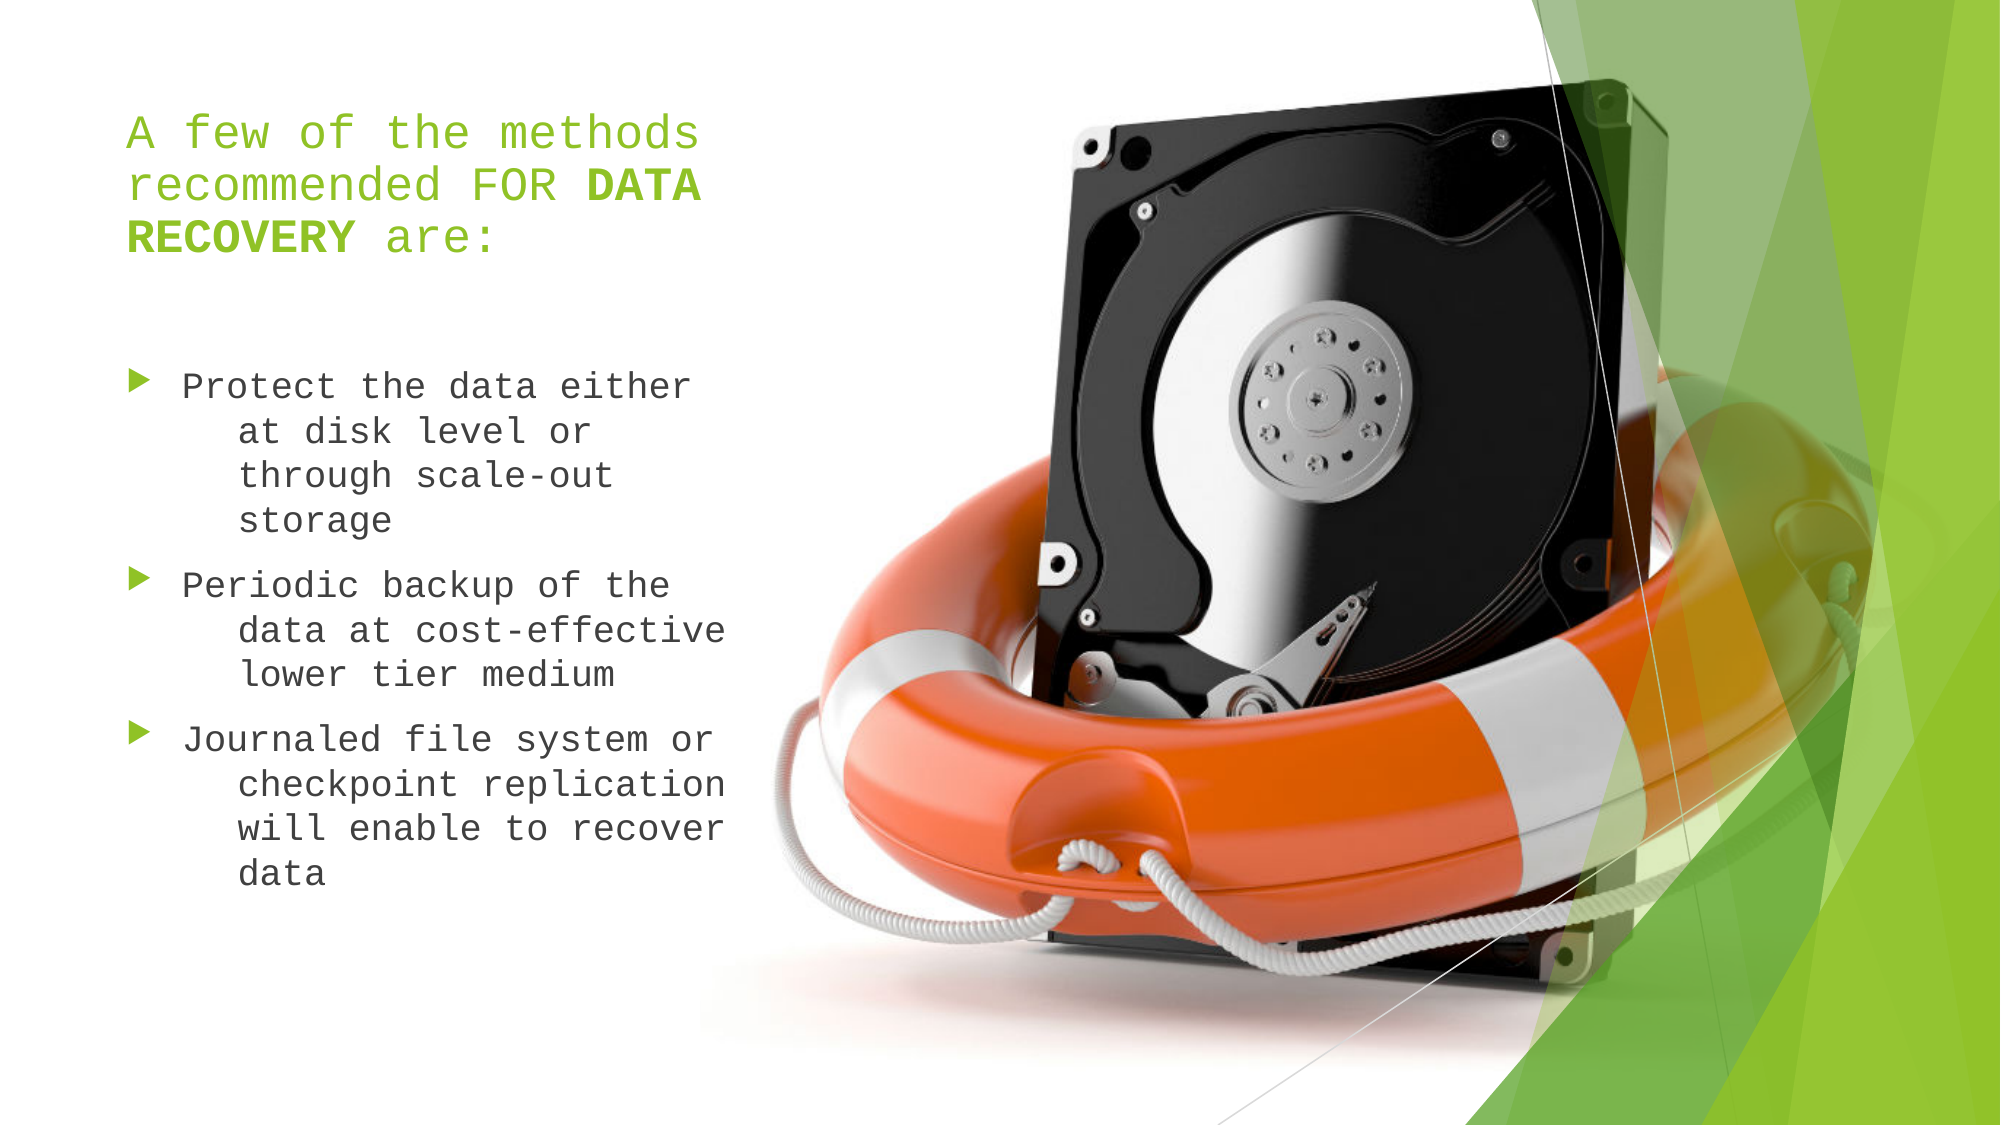

# A few of the methods recommended FOR DATA RECOVERY are:
Protect the data either at disk level or through scale-out storage
Periodic backup of the data at cost-effective lower tier medium
Journaled file system or checkpoint replication will enable to recover data